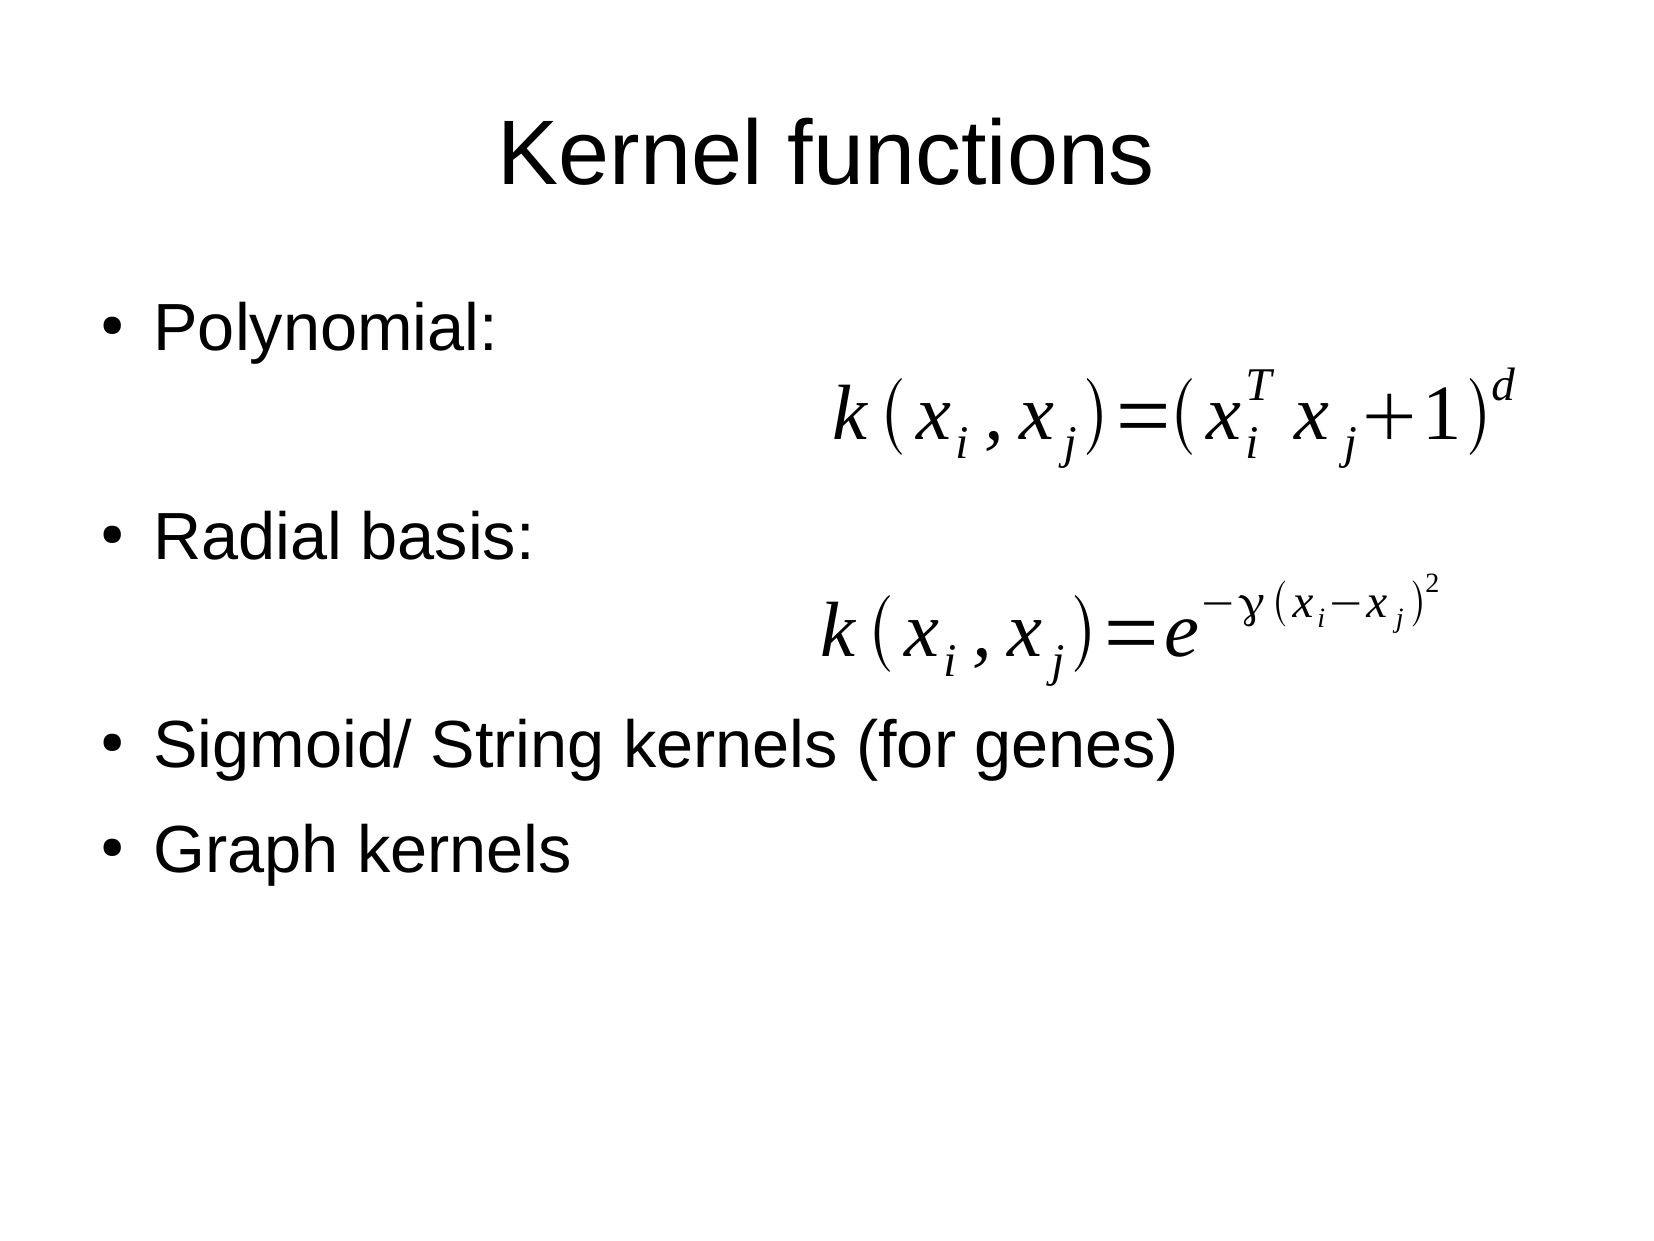

# Kernel functions
Polynomial:
Radial basis:
Sigmoid/ String kernels (for genes)
Graph kernels